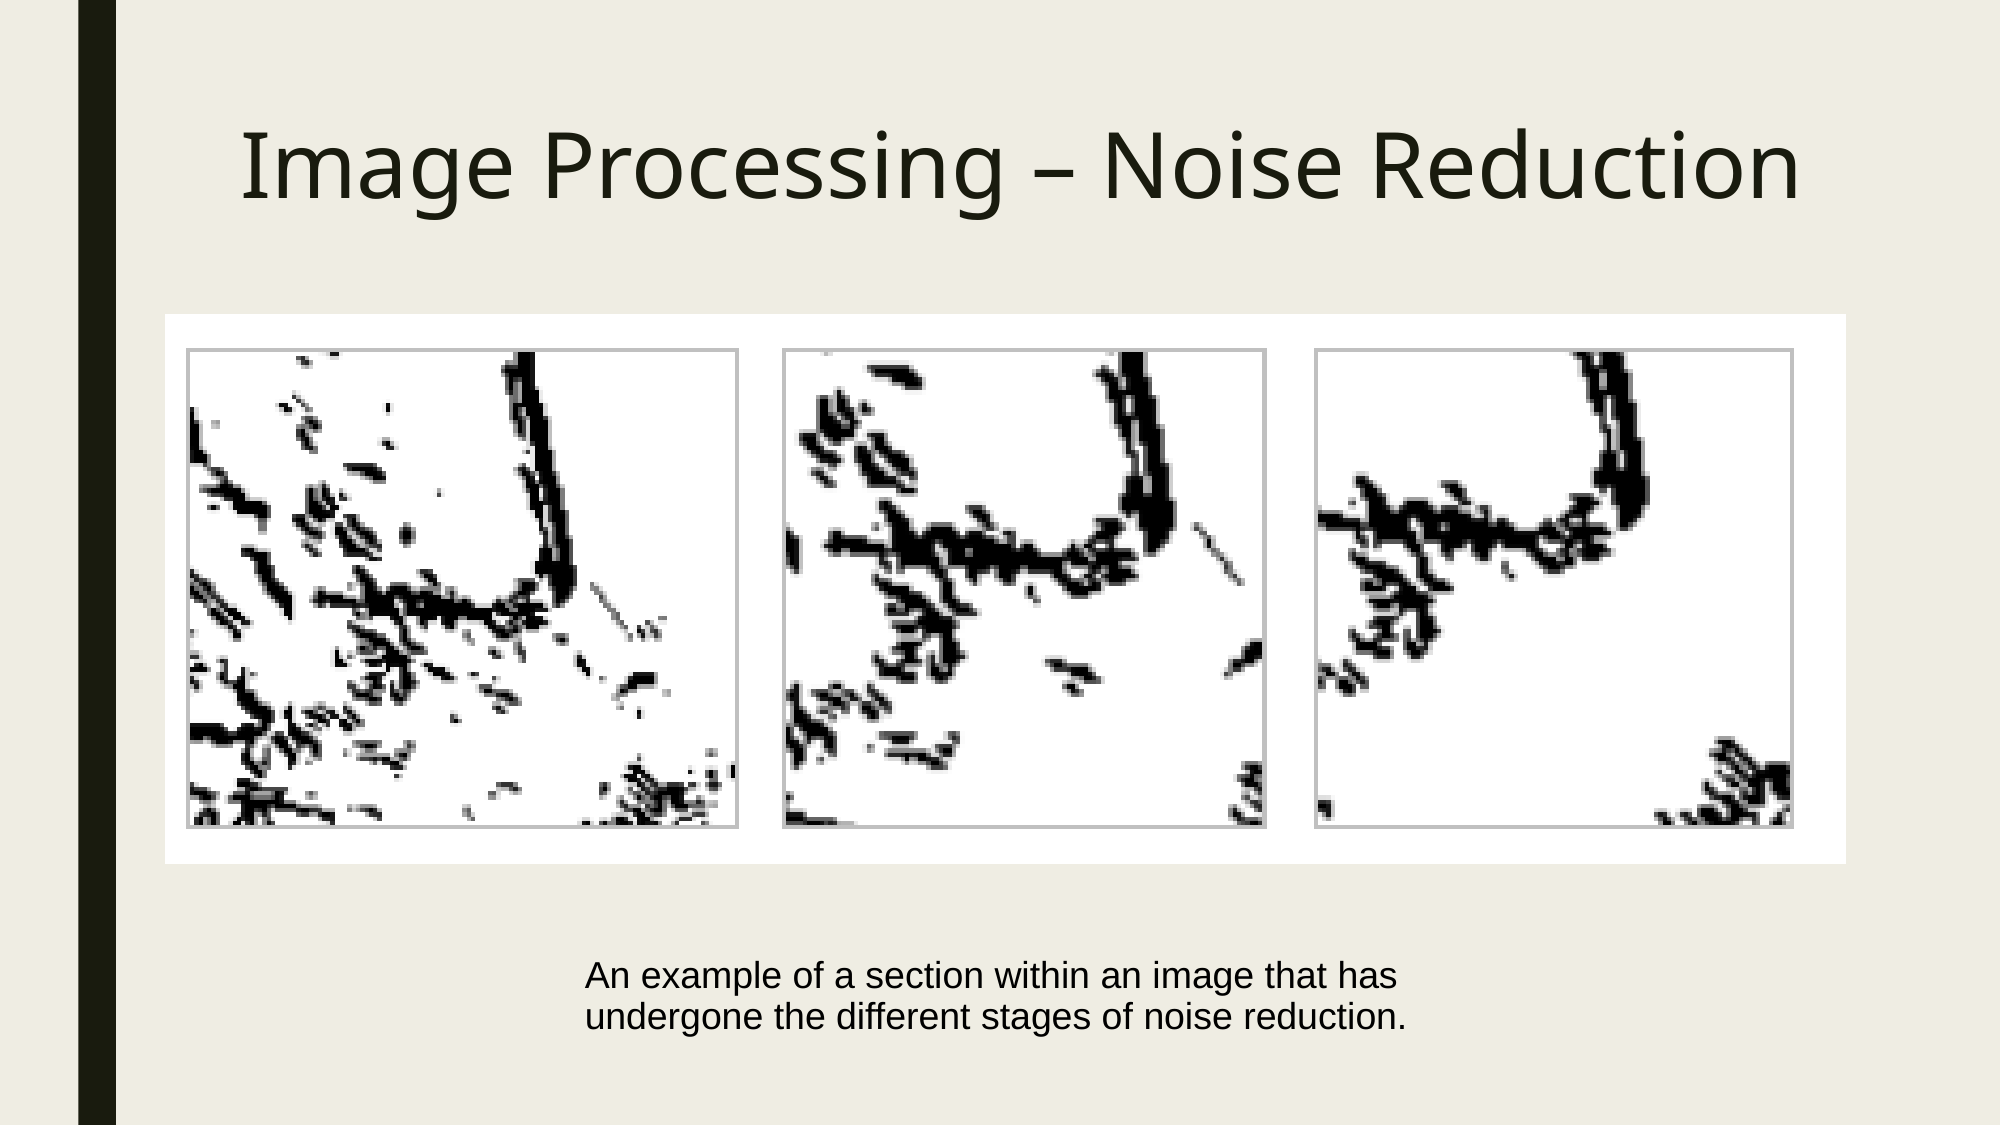

# Image Processing – Noise Reduction
An example of a section within an image that has undergone the different stages of noise reduction.